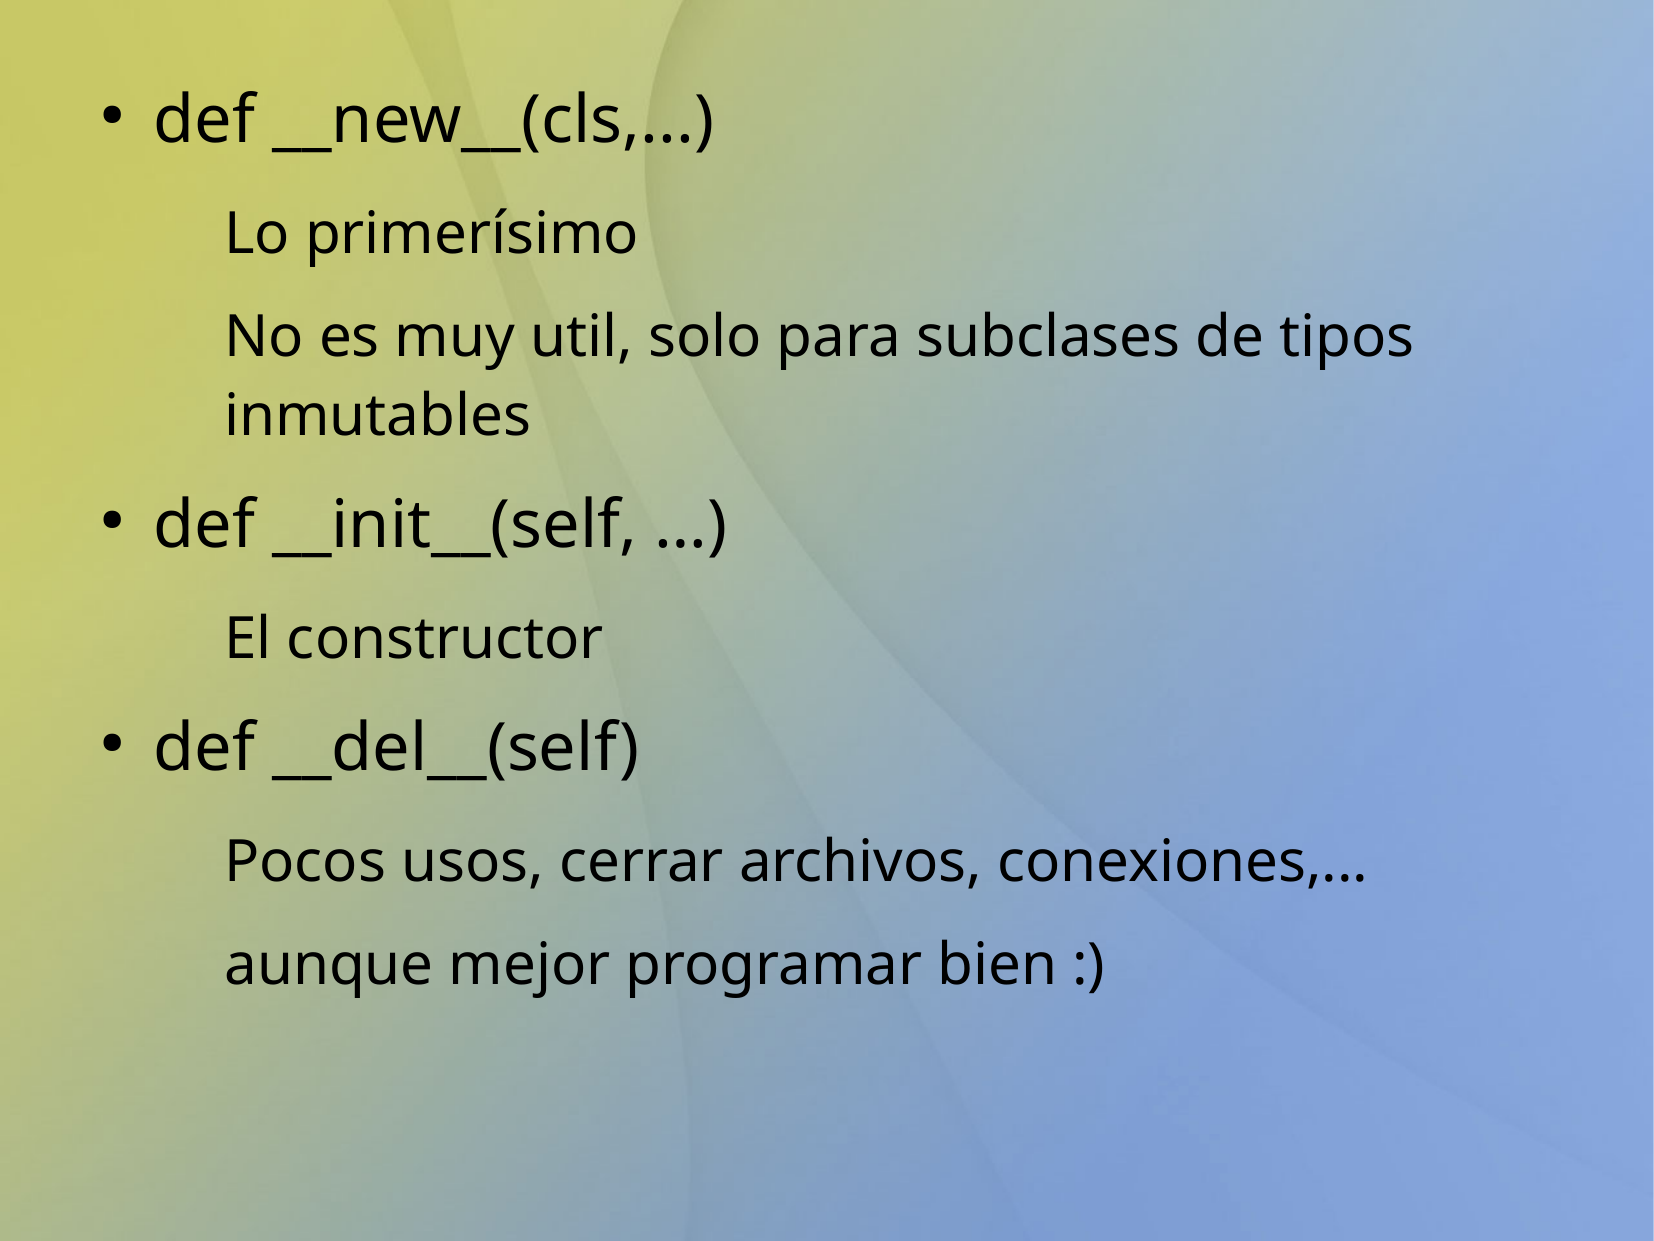

# def __new__(cls,...)
Lo primerísimo
No es muy util, solo para subclases de tipos inmutables
def __init__(self, …)
El constructor
def __del__(self)
Pocos usos, cerrar archivos, conexiones,...
aunque mejor programar bien :)